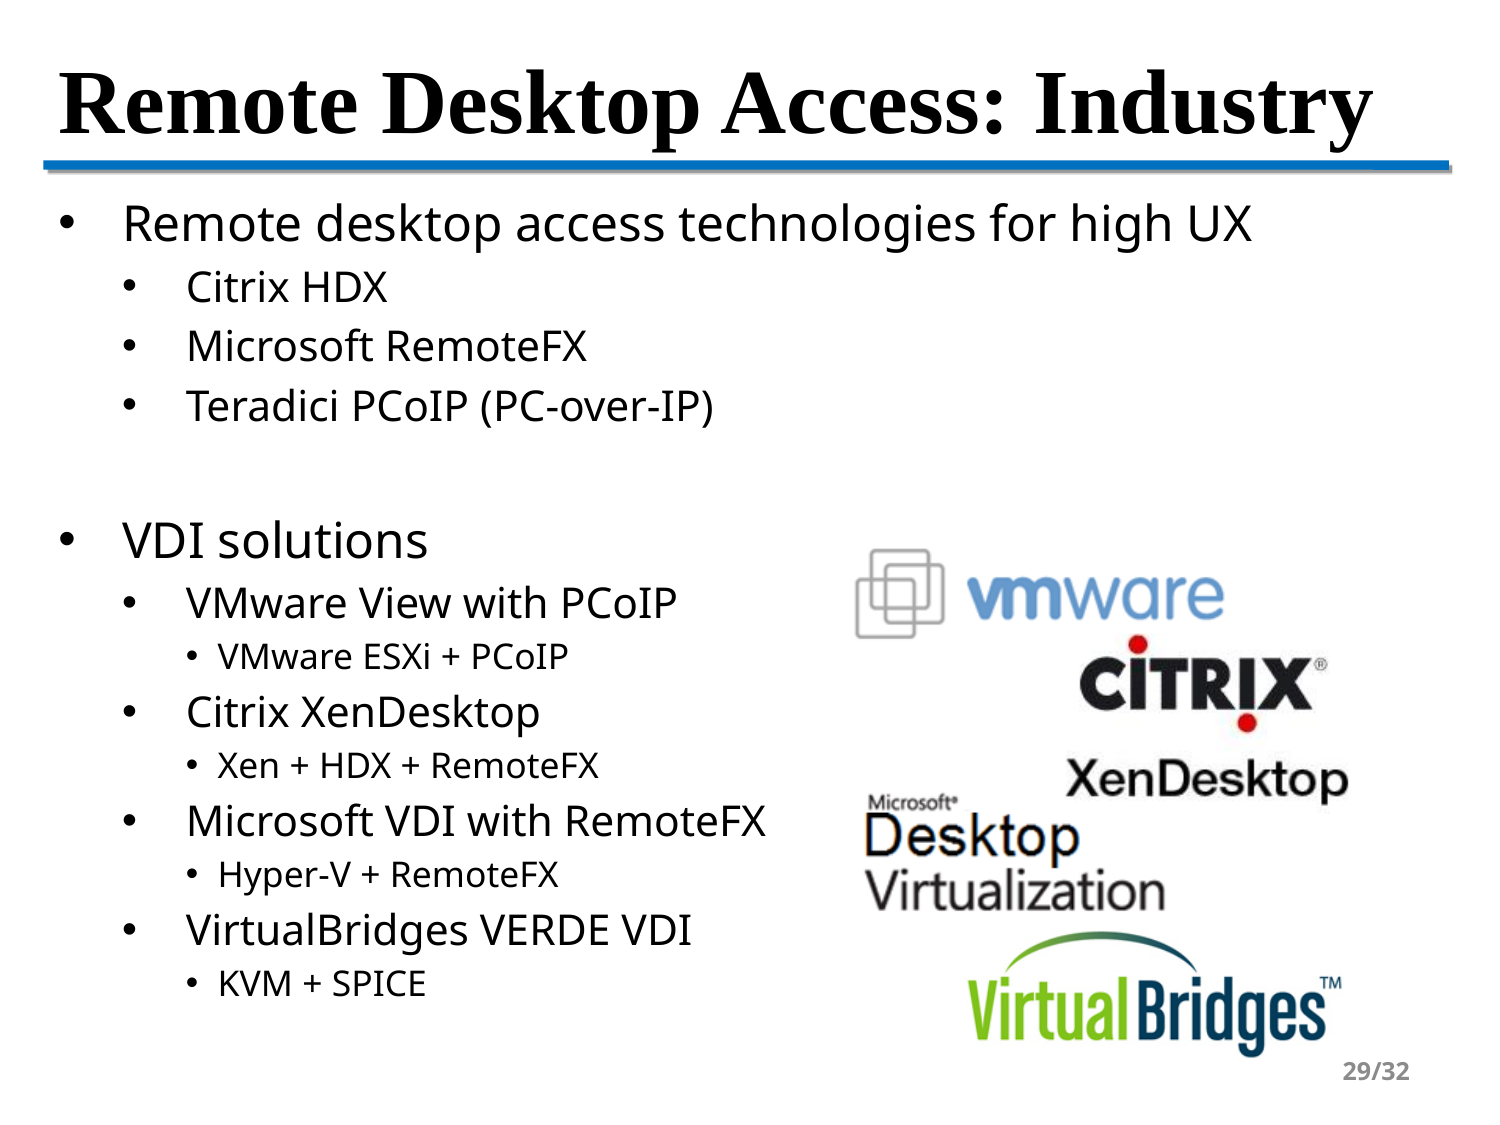

# Remote Desktop Access: Industry
Remote desktop access technologies for high UX
Citrix HDX
Microsoft RemoteFX
Teradici PCoIP (PC-over-IP)
VDI solutions
VMware View with PCoIP
VMware ESXi + PCoIP
Citrix XenDesktop
Xen + HDX + RemoteFX
Microsoft VDI with RemoteFX
Hyper-V + RemoteFX
VirtualBridges VERDE VDI
KVM + SPICE